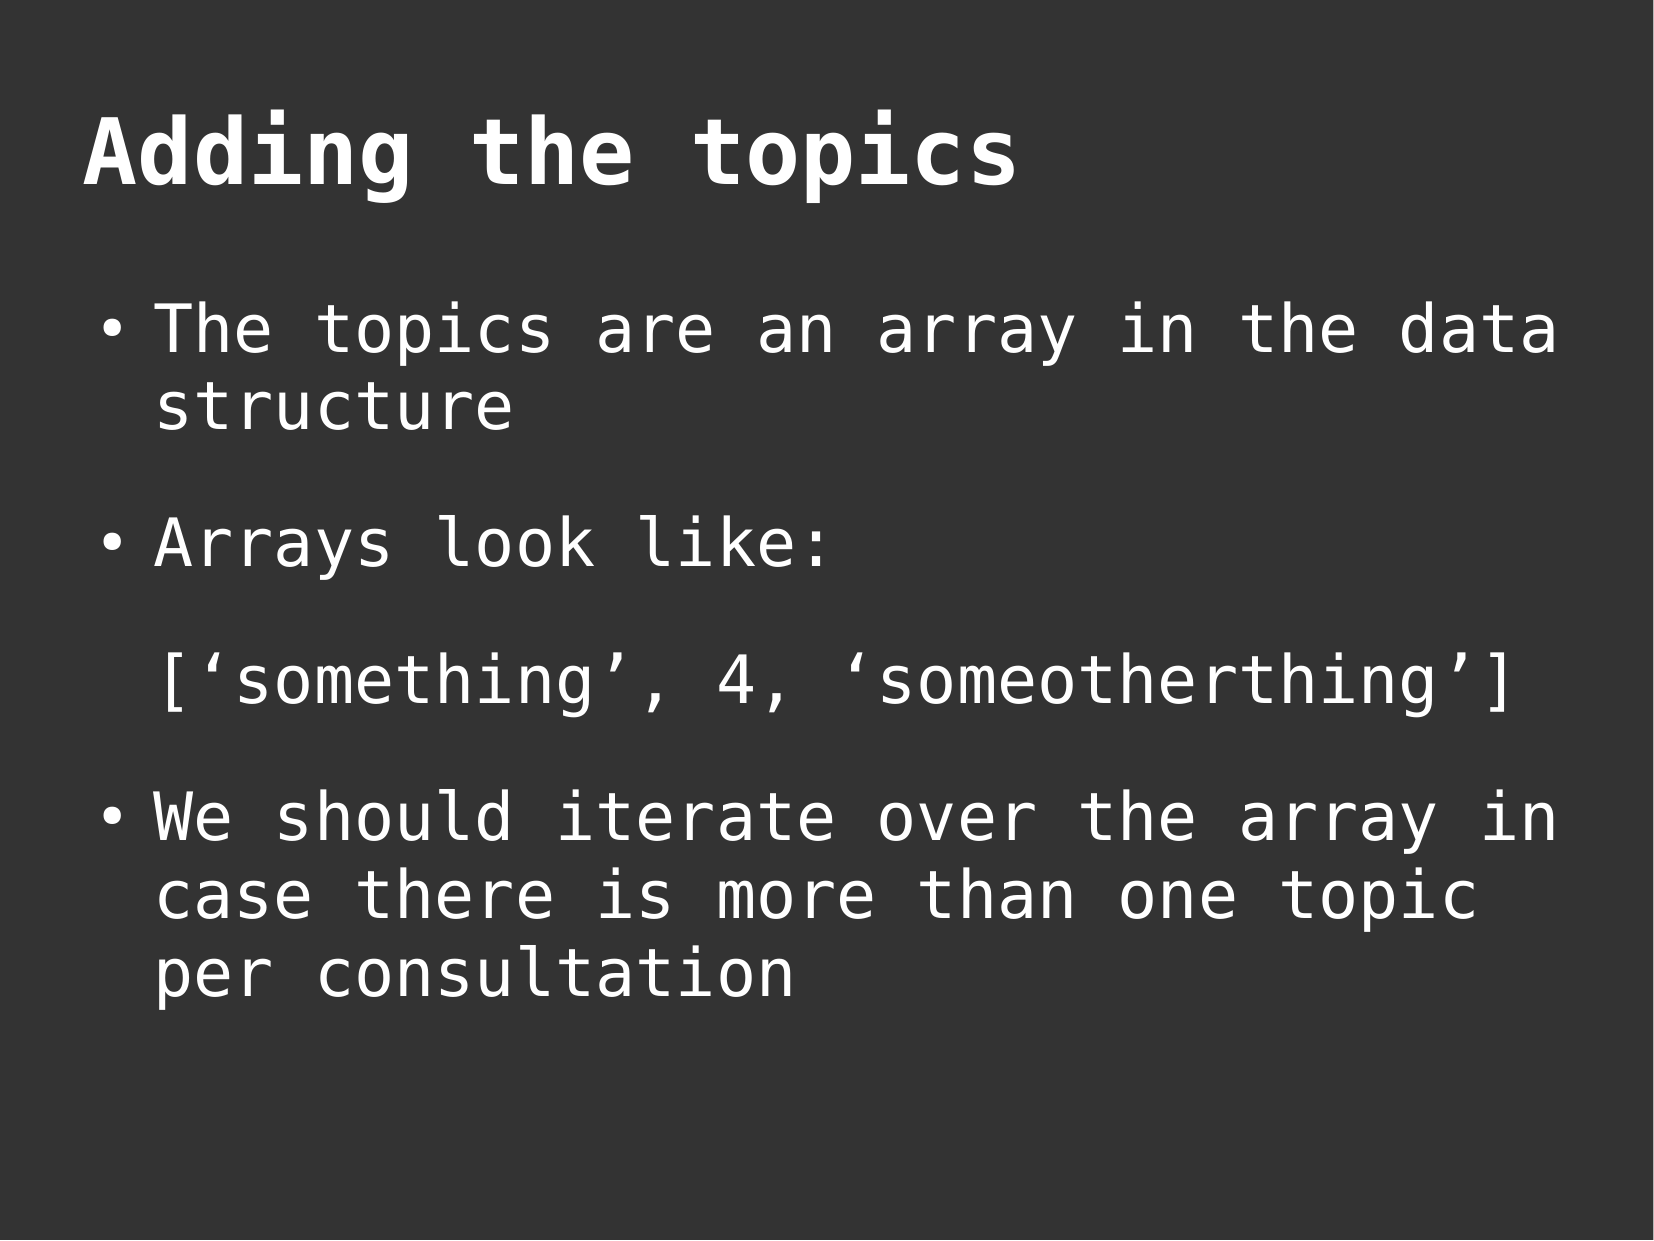

# Adding the topics
The topics are an array in the data structure
Arrays look like:
[‘something’, 4, ‘someotherthing’]
We should iterate over the array in case there is more than one topic per consultation